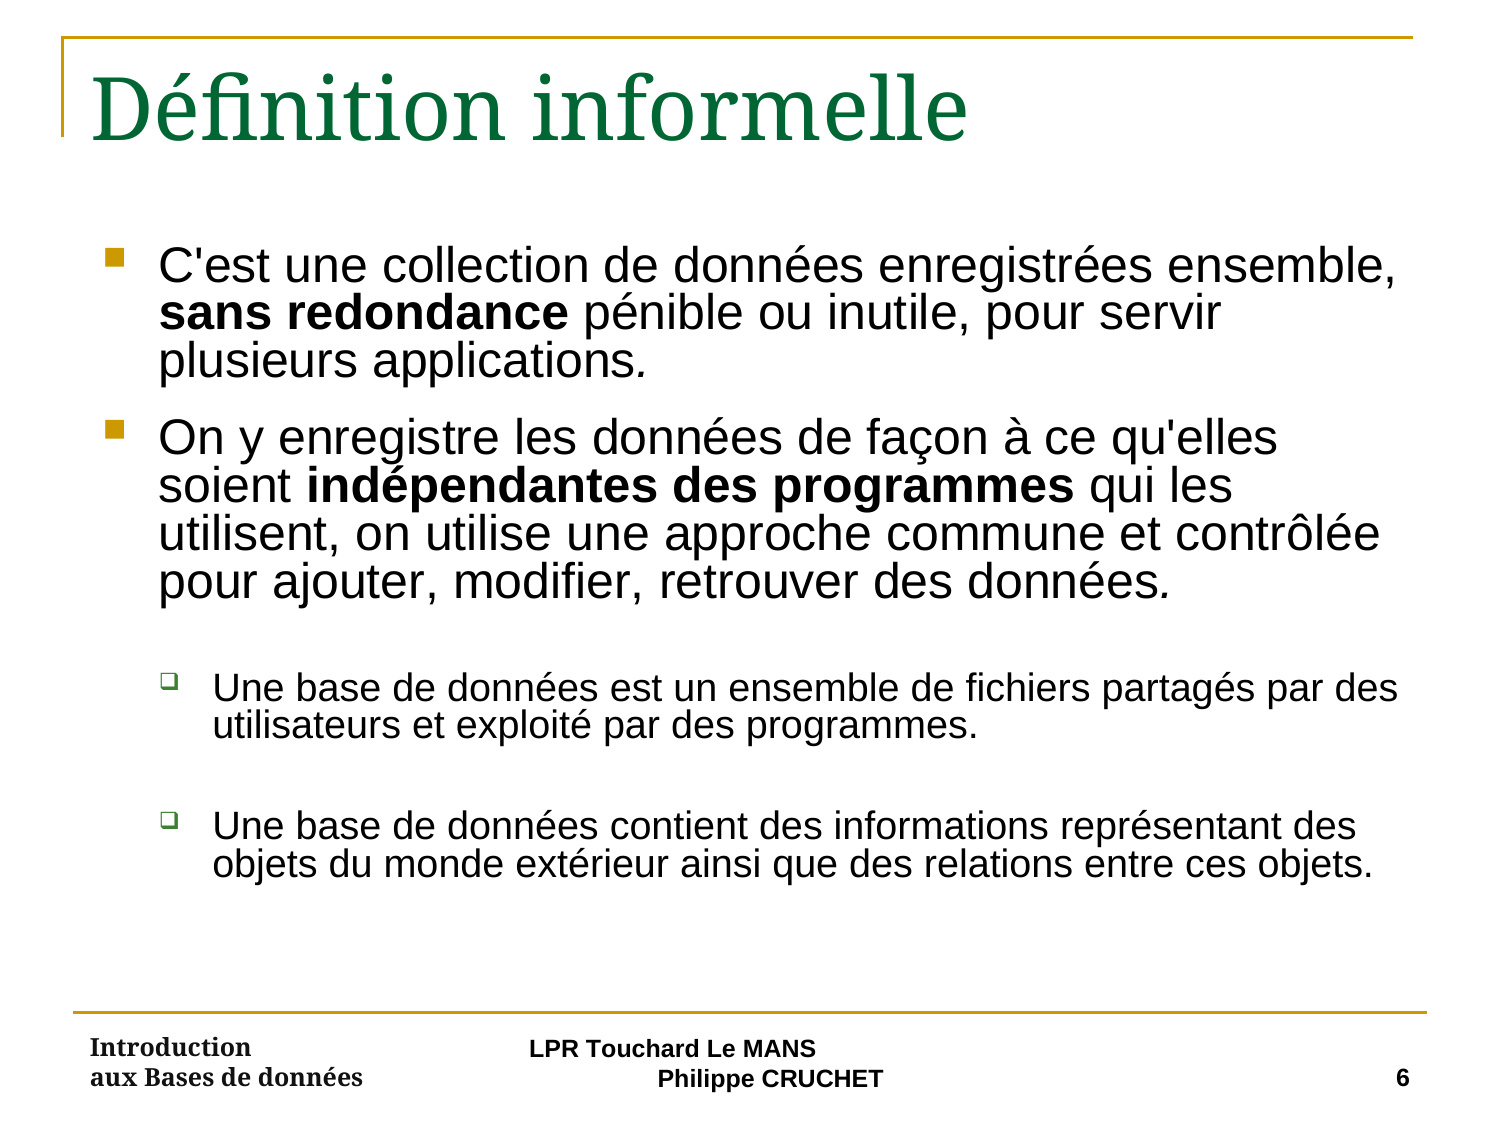

# Définition informelle
C'est une collection de données enregistrées ensemble, sans redondance pénible ou inutile, pour servir plusieurs applications.
On y enregistre les données de façon à ce qu'elles soient indépendantes des programmes qui les utilisent, on utilise une approche commune et contrôlée pour ajouter, modifier, retrouver des données.
Une base de données est un ensemble de fichiers partagés par des utilisateurs et exploité par des programmes.
Une base de données contient des informations représentant des objets du monde extérieur ainsi que des relations entre ces objets.
LPR Touchard Le MANS Philippe CRUCHET